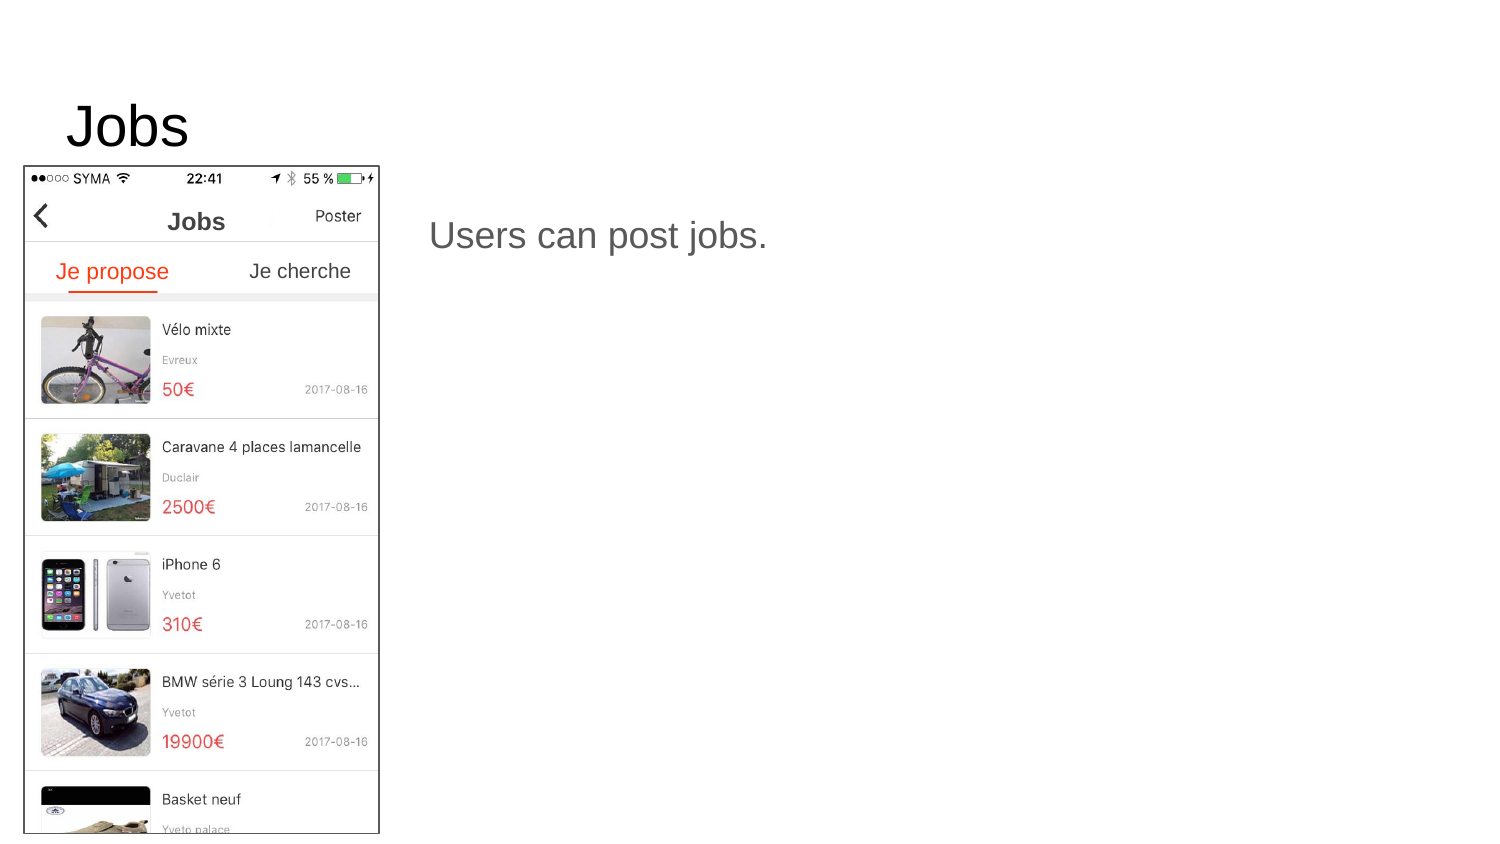

# Jobs
Users can post jobs.
Jobs
Je propose
Je cherche